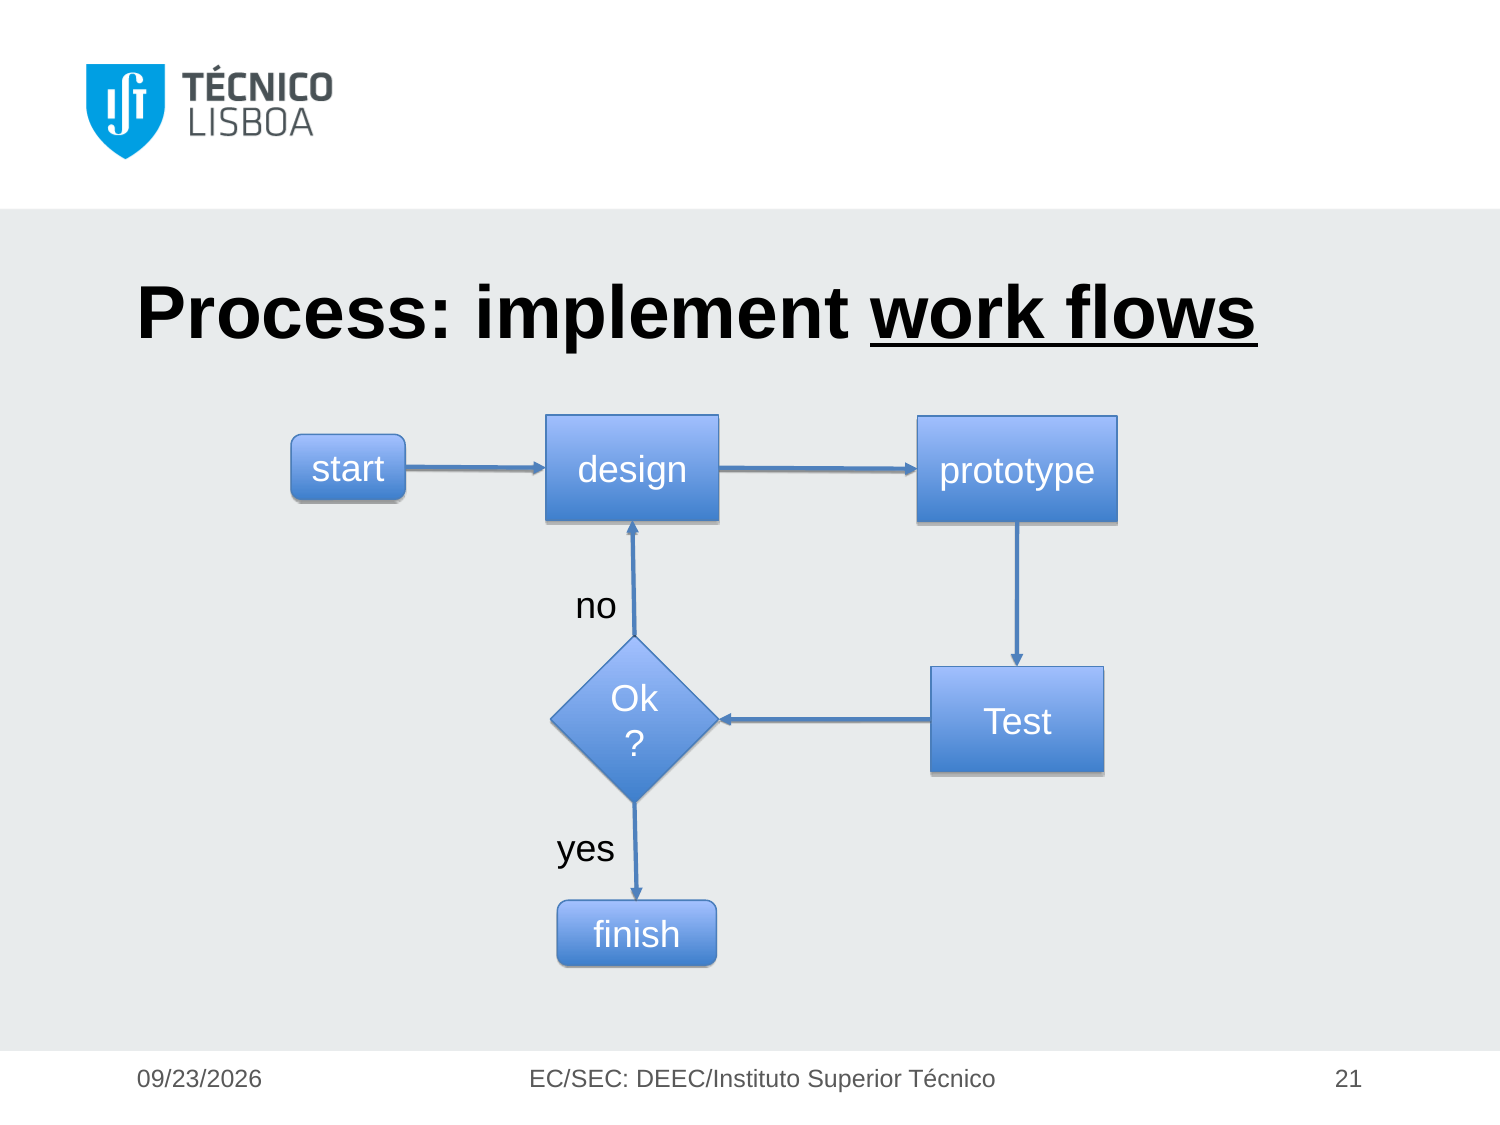

# Process: implement work flows
design
prototype
start
no
Ok?
Test
yes
finish
EC/SEC: DEEC/Instituto Superior Técnico